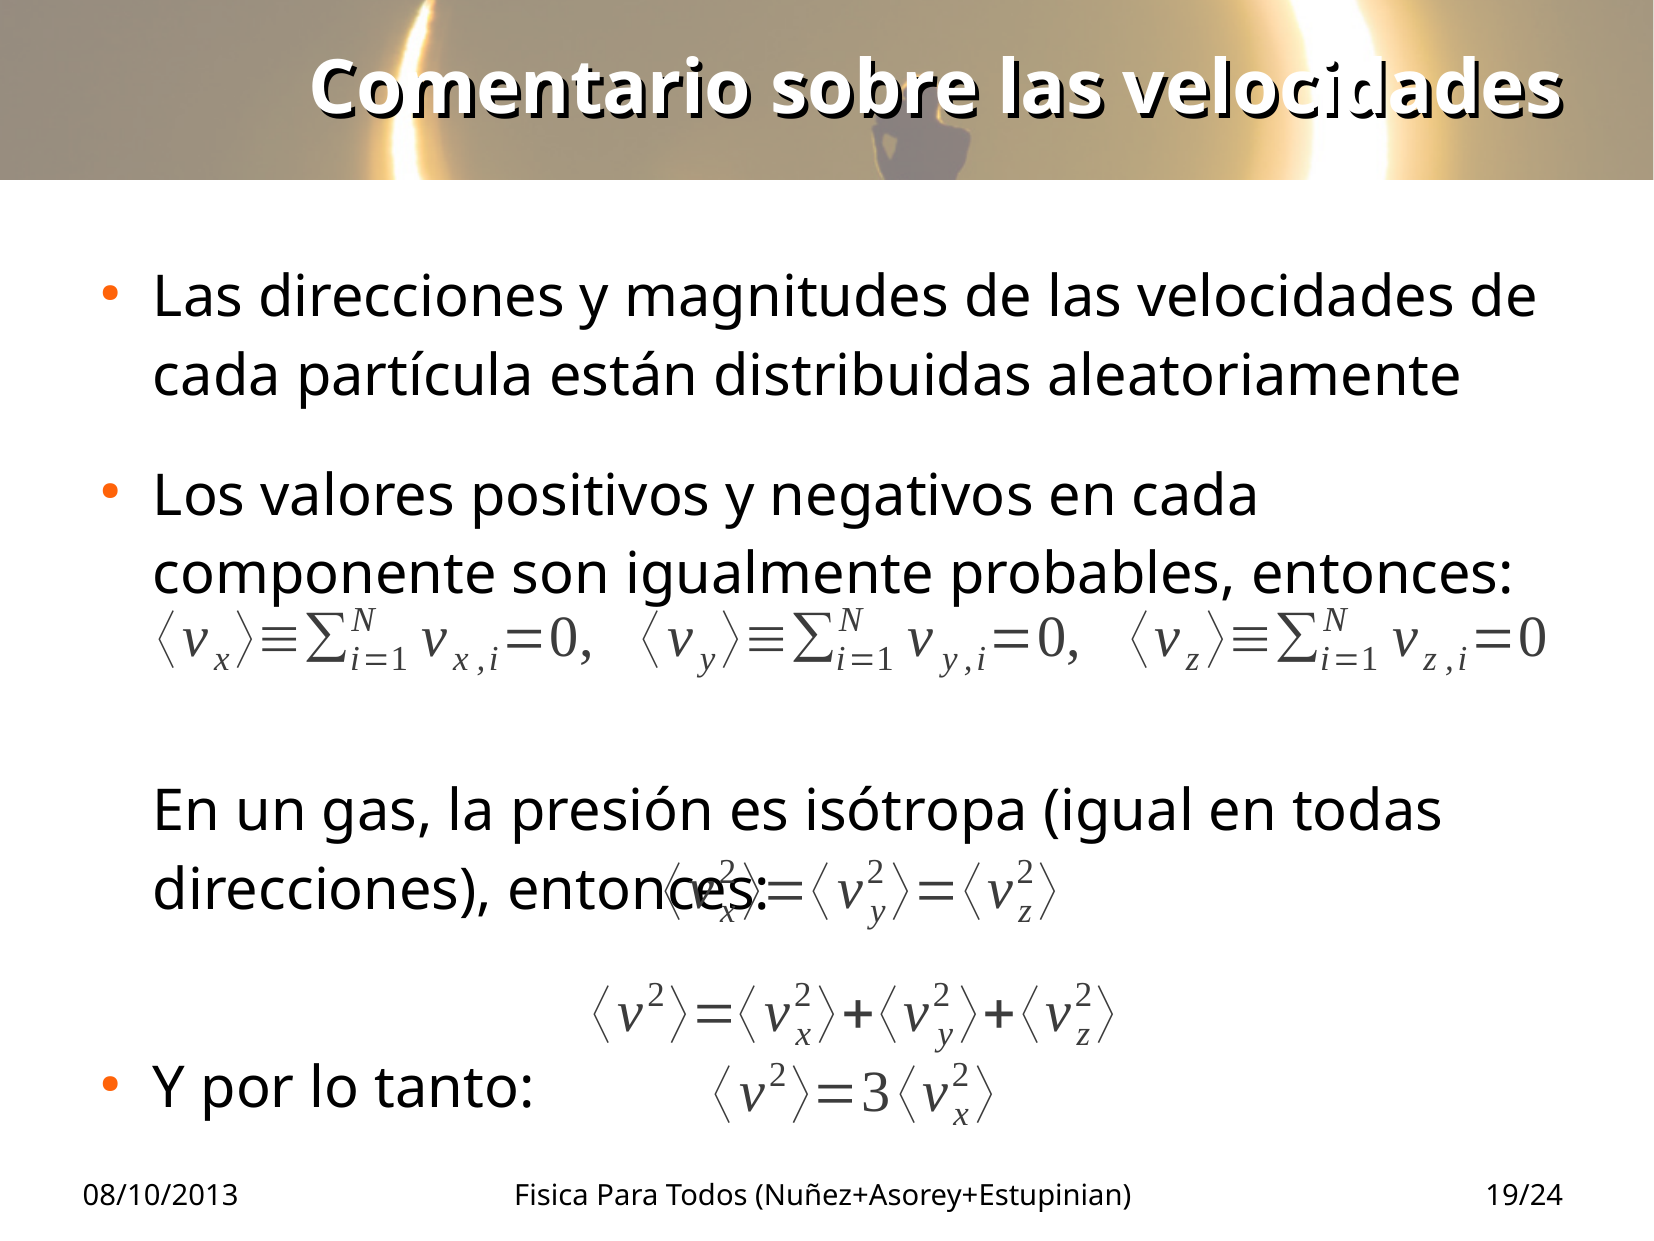

# Comentario sobre las velocidades
Las direcciones y magnitudes de las velocidades de cada partícula están distribuidas aleatoriamente
Los valores positivos y negativos en cada componente son igualmente probables, entonces:
En un gas, la presión es isótropa (igual en todas direcciones), entonces:
Y por lo tanto:
08/10/2013
Fisica Para Todos (Nuñez+Asorey+Estupinian)
19